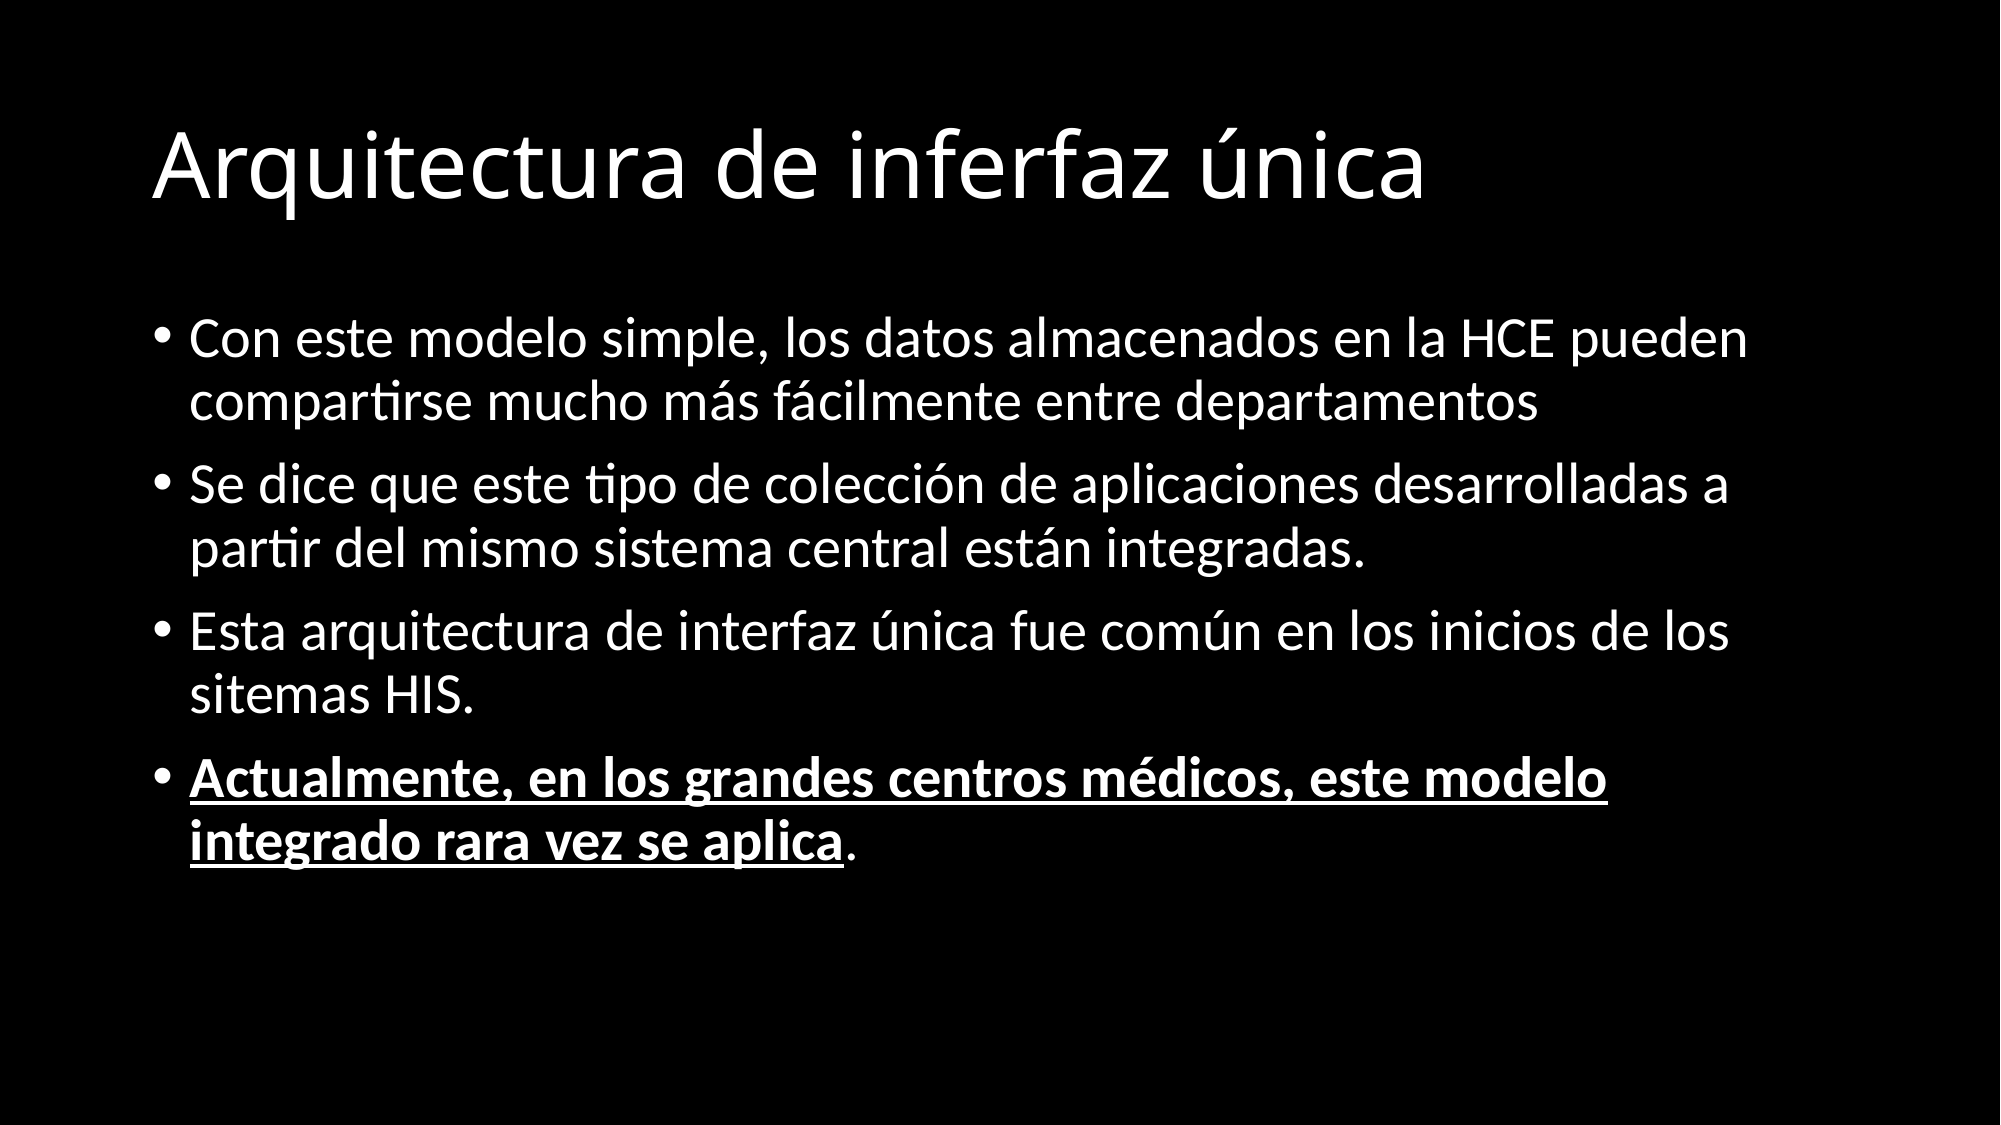

# Arquitectura de inferfaz única
Con este modelo simple, los datos almacenados en la HCE pueden compartirse mucho más fácilmente entre departamentos
Se dice que este tipo de colección de aplicaciones desarrolladas a partir del mismo sistema central están integradas.
Esta arquitectura de interfaz única fue común en los inicios de los sitemas HIS.
Actualmente, en los grandes centros médicos, este modelo integrado rara vez se aplica.